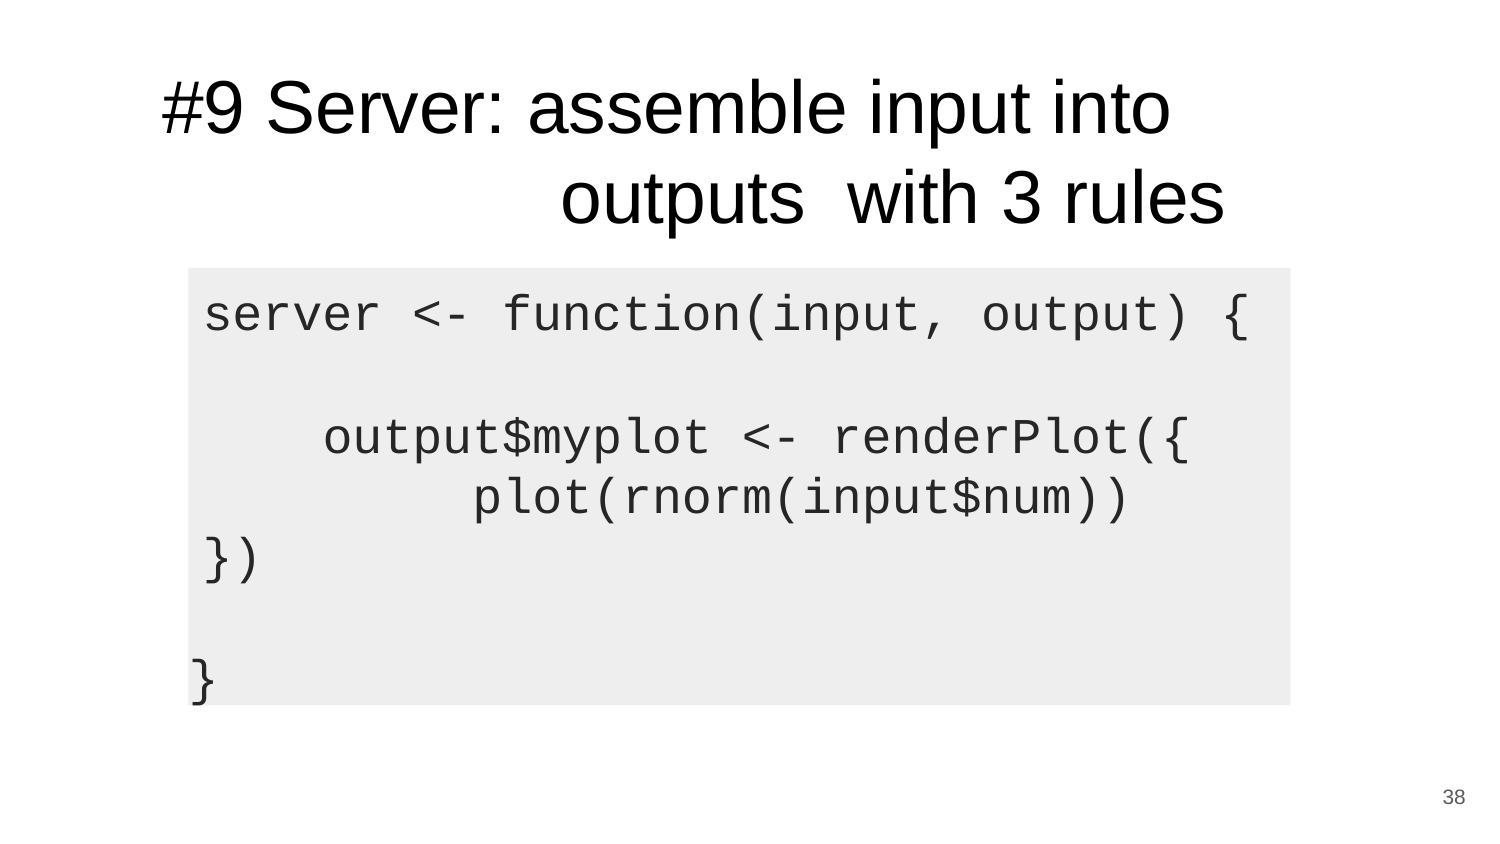

# #9 Server: assemble input into outputs with 3 rules
server <- function(input, output) {
output$myplot <- renderPlot({ plot(rnorm(input$num))
})
}